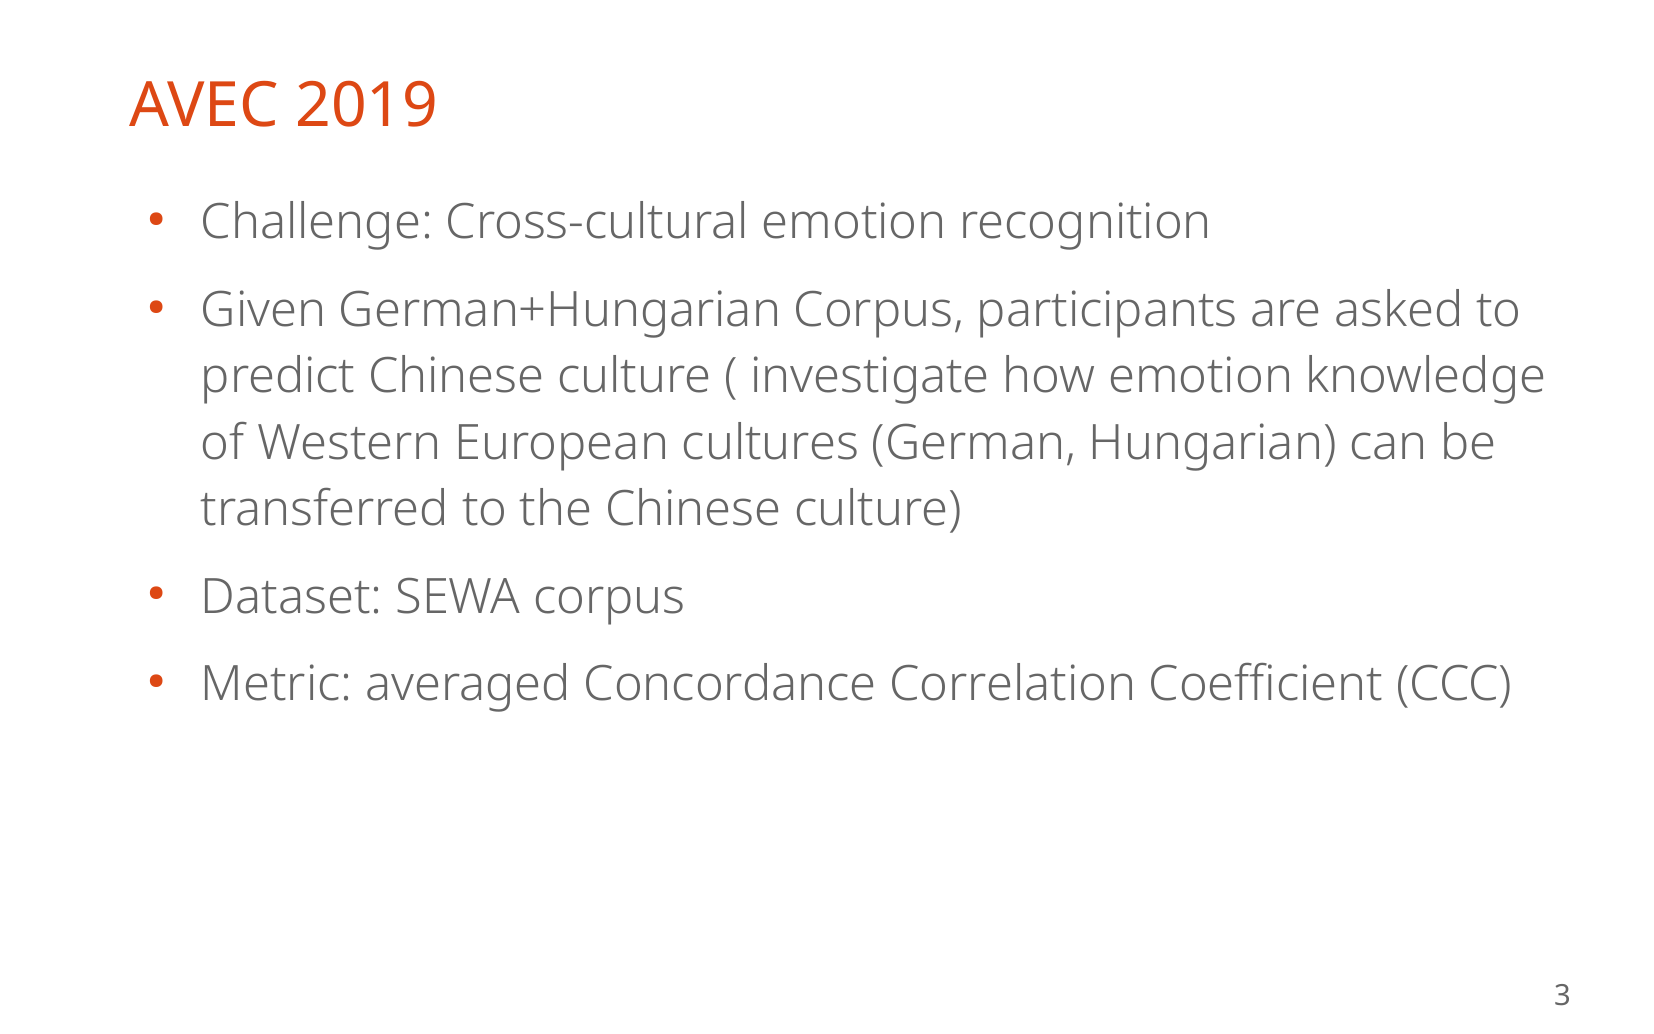

# AVEC 2019
Challenge: Cross-cultural emotion recognition
Given German+Hungarian Corpus, participants are asked to predict Chinese culture ( investigate how emotion knowledge of Western European cultures (German, Hungarian) can be transferred to the Chinese culture)
Dataset: SEWA corpus
Metric: averaged Concordance Correlation Coefficient (CCC)
3